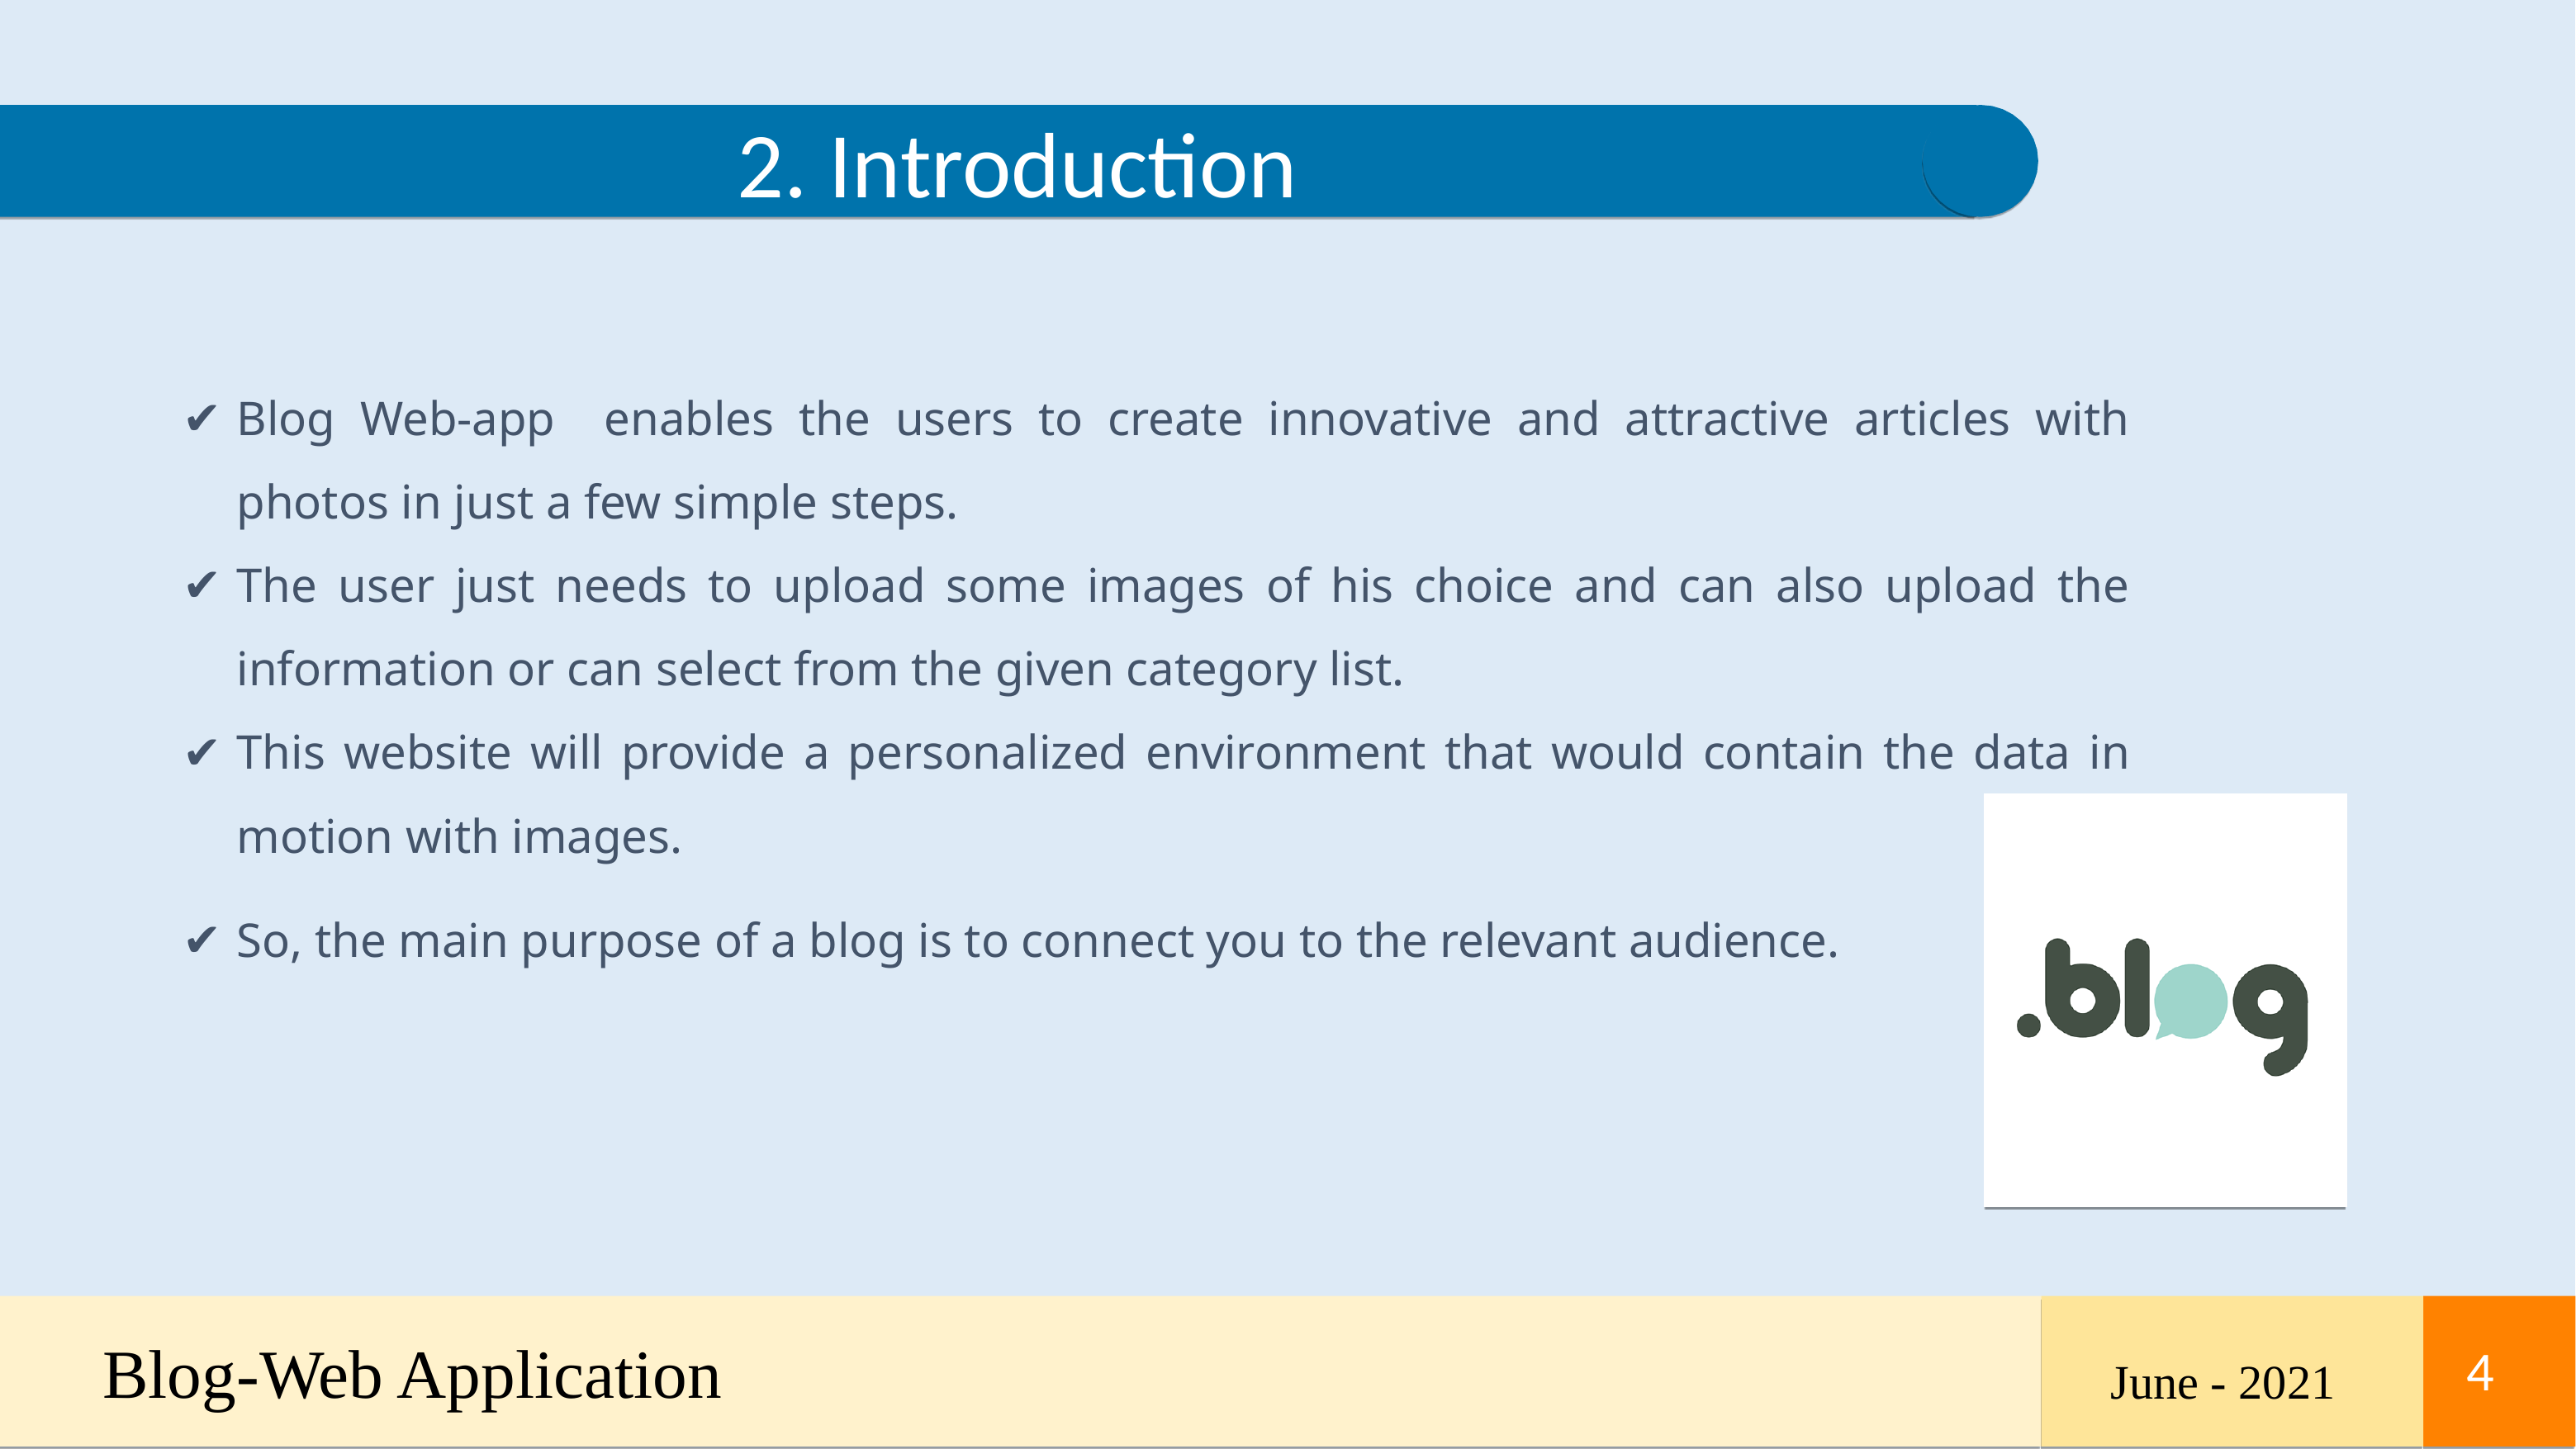

2. Introduction
Blog Web-app enables the users to create innovative and attractive articles with photos in just a few simple steps.
The user just needs to upload some images of his choice and can also upload the information or can select from the given category list.
This website will provide a personalized environment that would contain the data in motion with images.
So, the main purpose of a blog is to connect you to the relevant audience.
Blog-Web Application
June - 2021